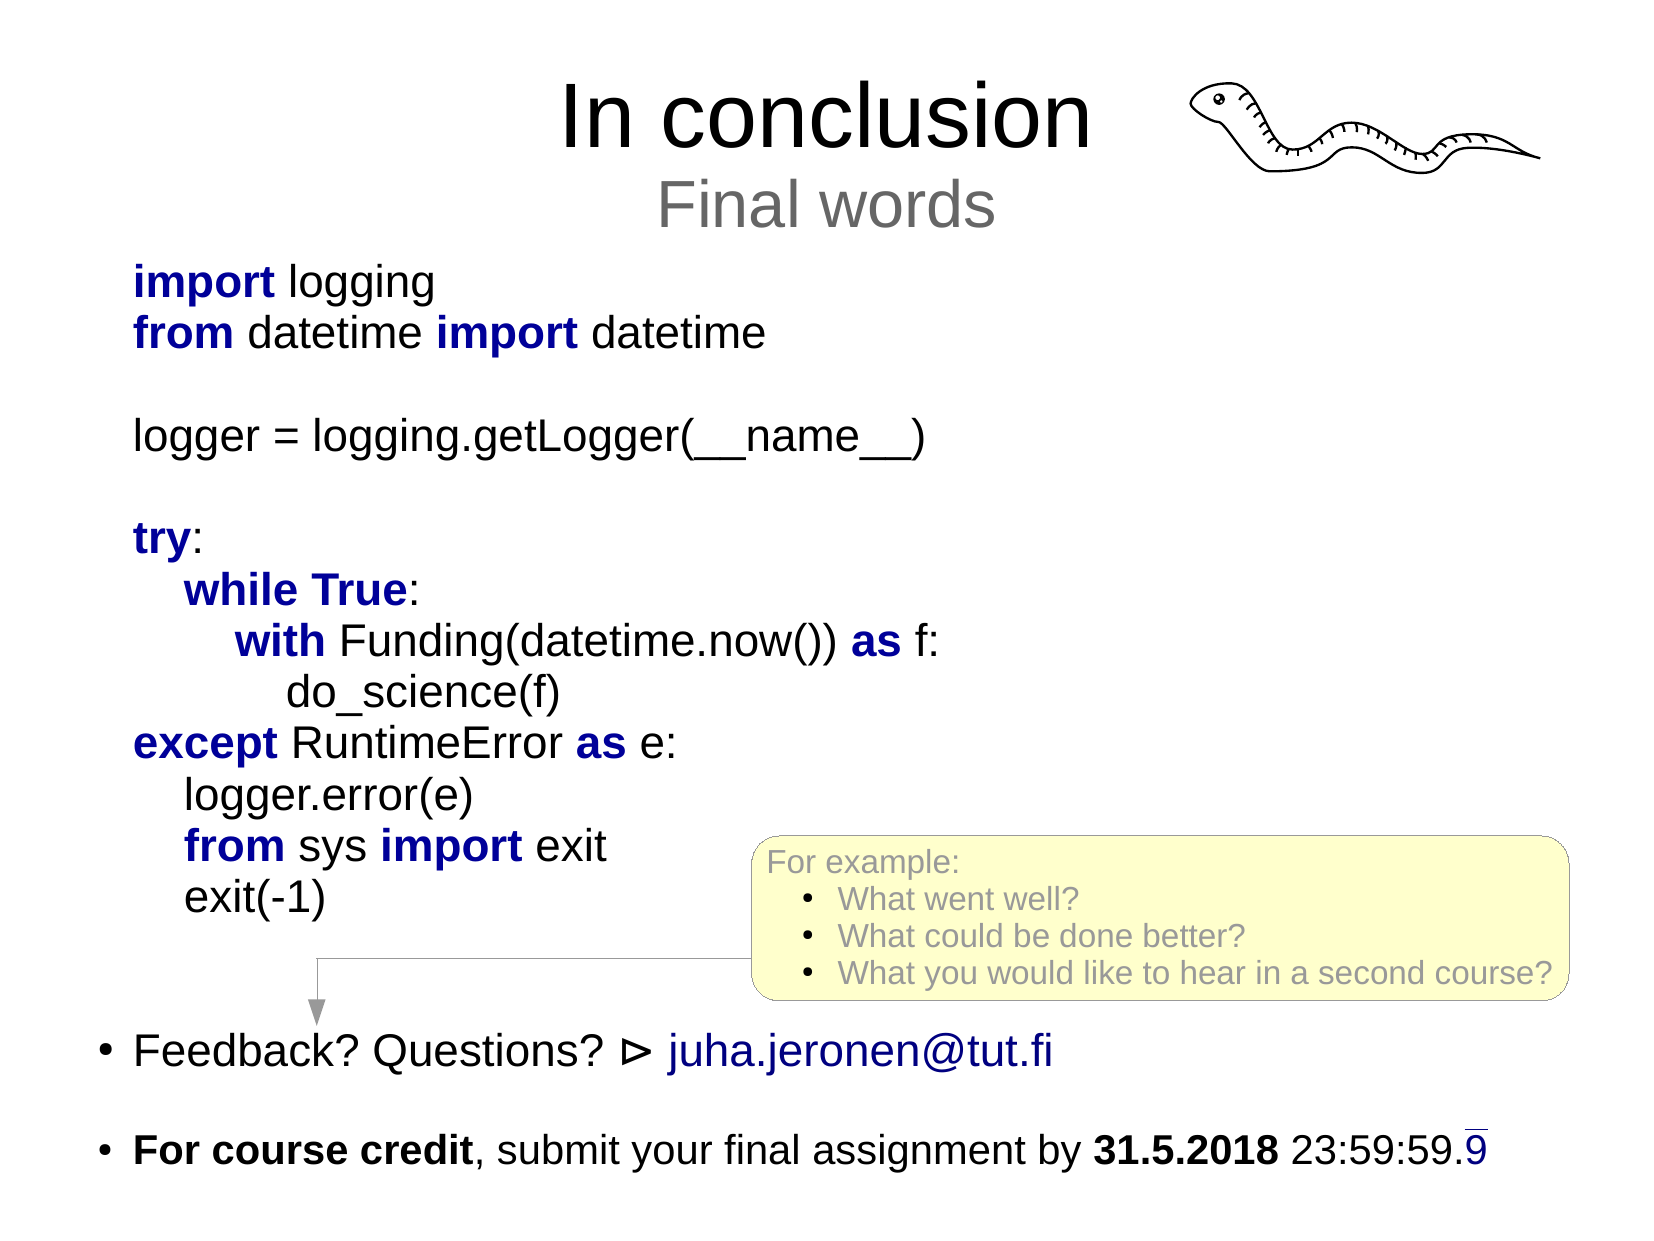

# In conclusion Final words
import logging
from datetime import datetime
logger = logging.getLogger(__name__)
try:
 while True:
 with Funding(datetime.now()) as f:
 do_science(f)
except RuntimeError as e:
 logger.error(e)
 from sys import exit
 exit(-1)
Feedback? Questions? ⊳ juha.jeronen@tut.fi
For course credit, submit your final assignment by 31.5.2018 23:59:59.9
For example:
What went well?
What could be done better?
What you would like to hear in a second course?